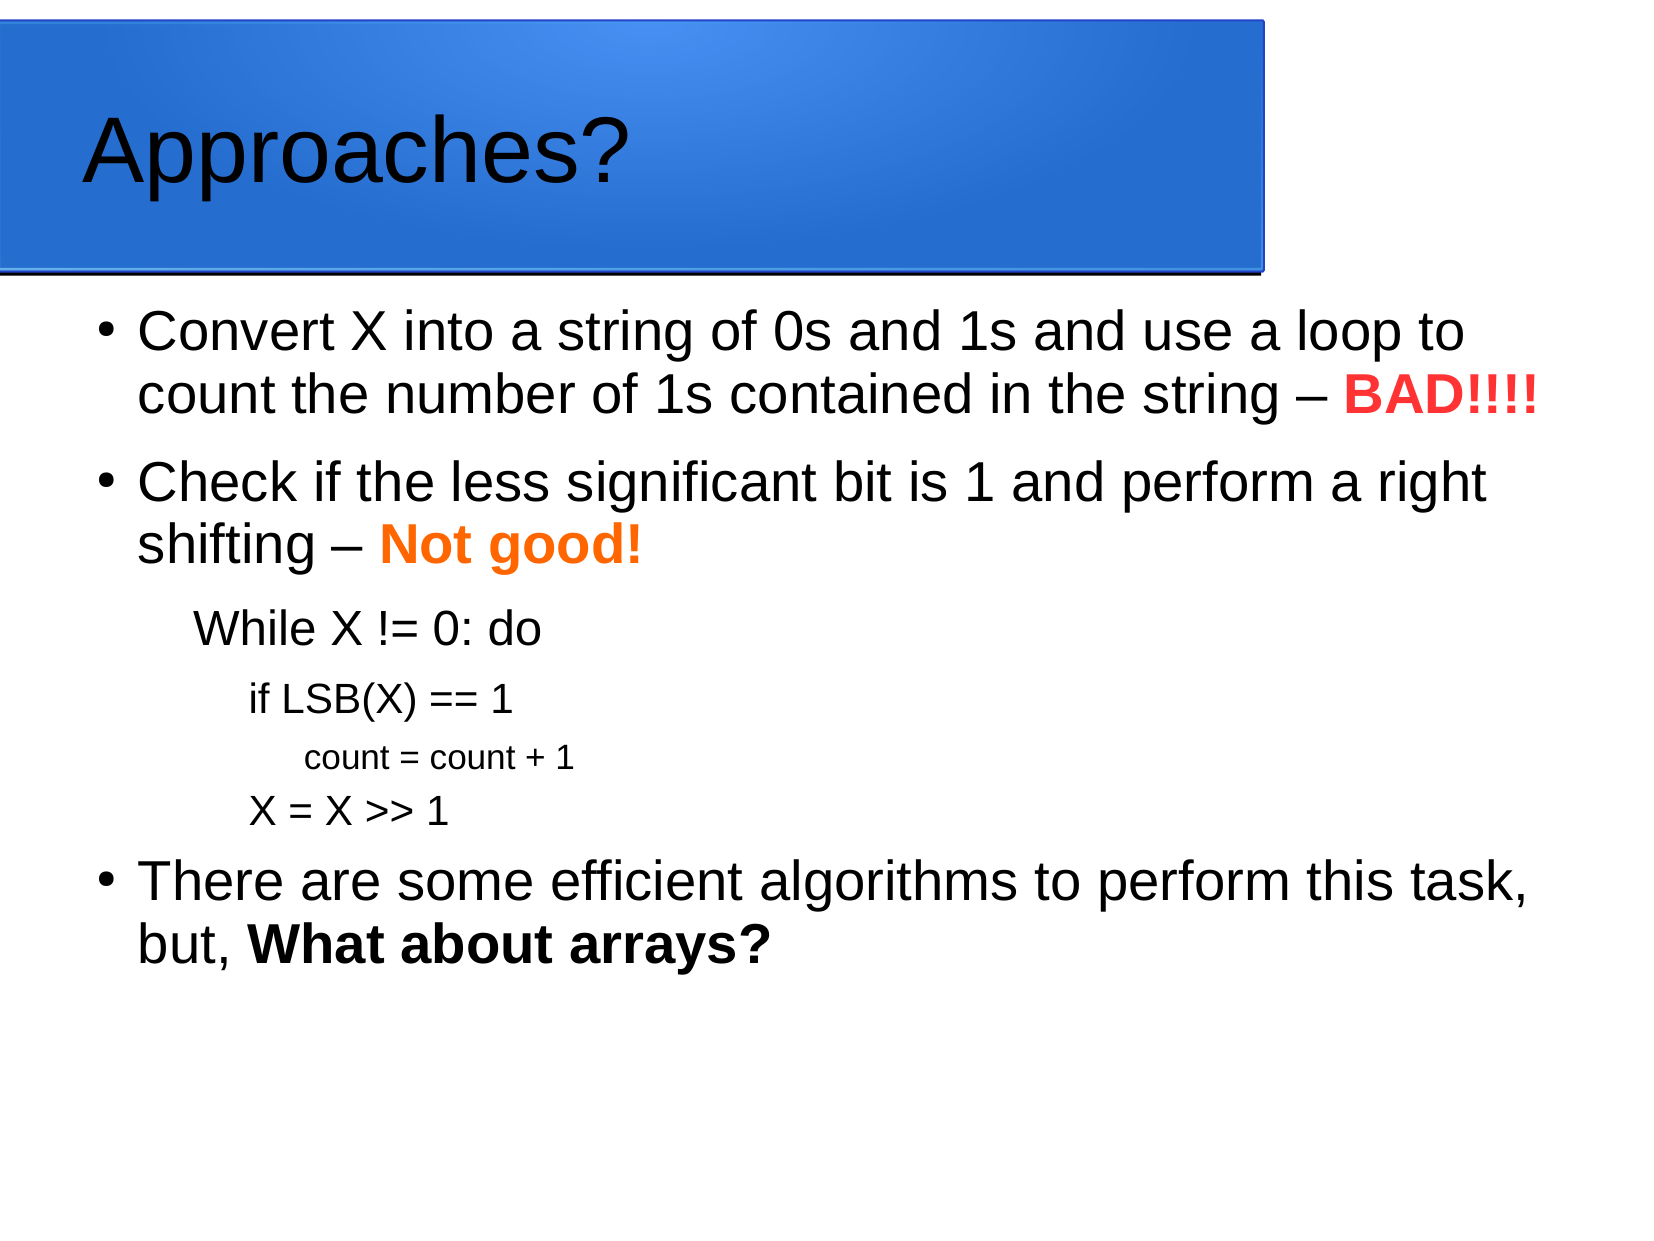

# Approaches?
Convert X into a string of 0s and 1s and use a loop to count the number of 1s contained in the string – BAD!!!!
Check if the less significant bit is 1 and perform a right shifting – Not good!
While X != 0: do
if LSB(X) == 1
count = count + 1
X = X >> 1
There are some efficient algorithms to perform this task, but, What about arrays?